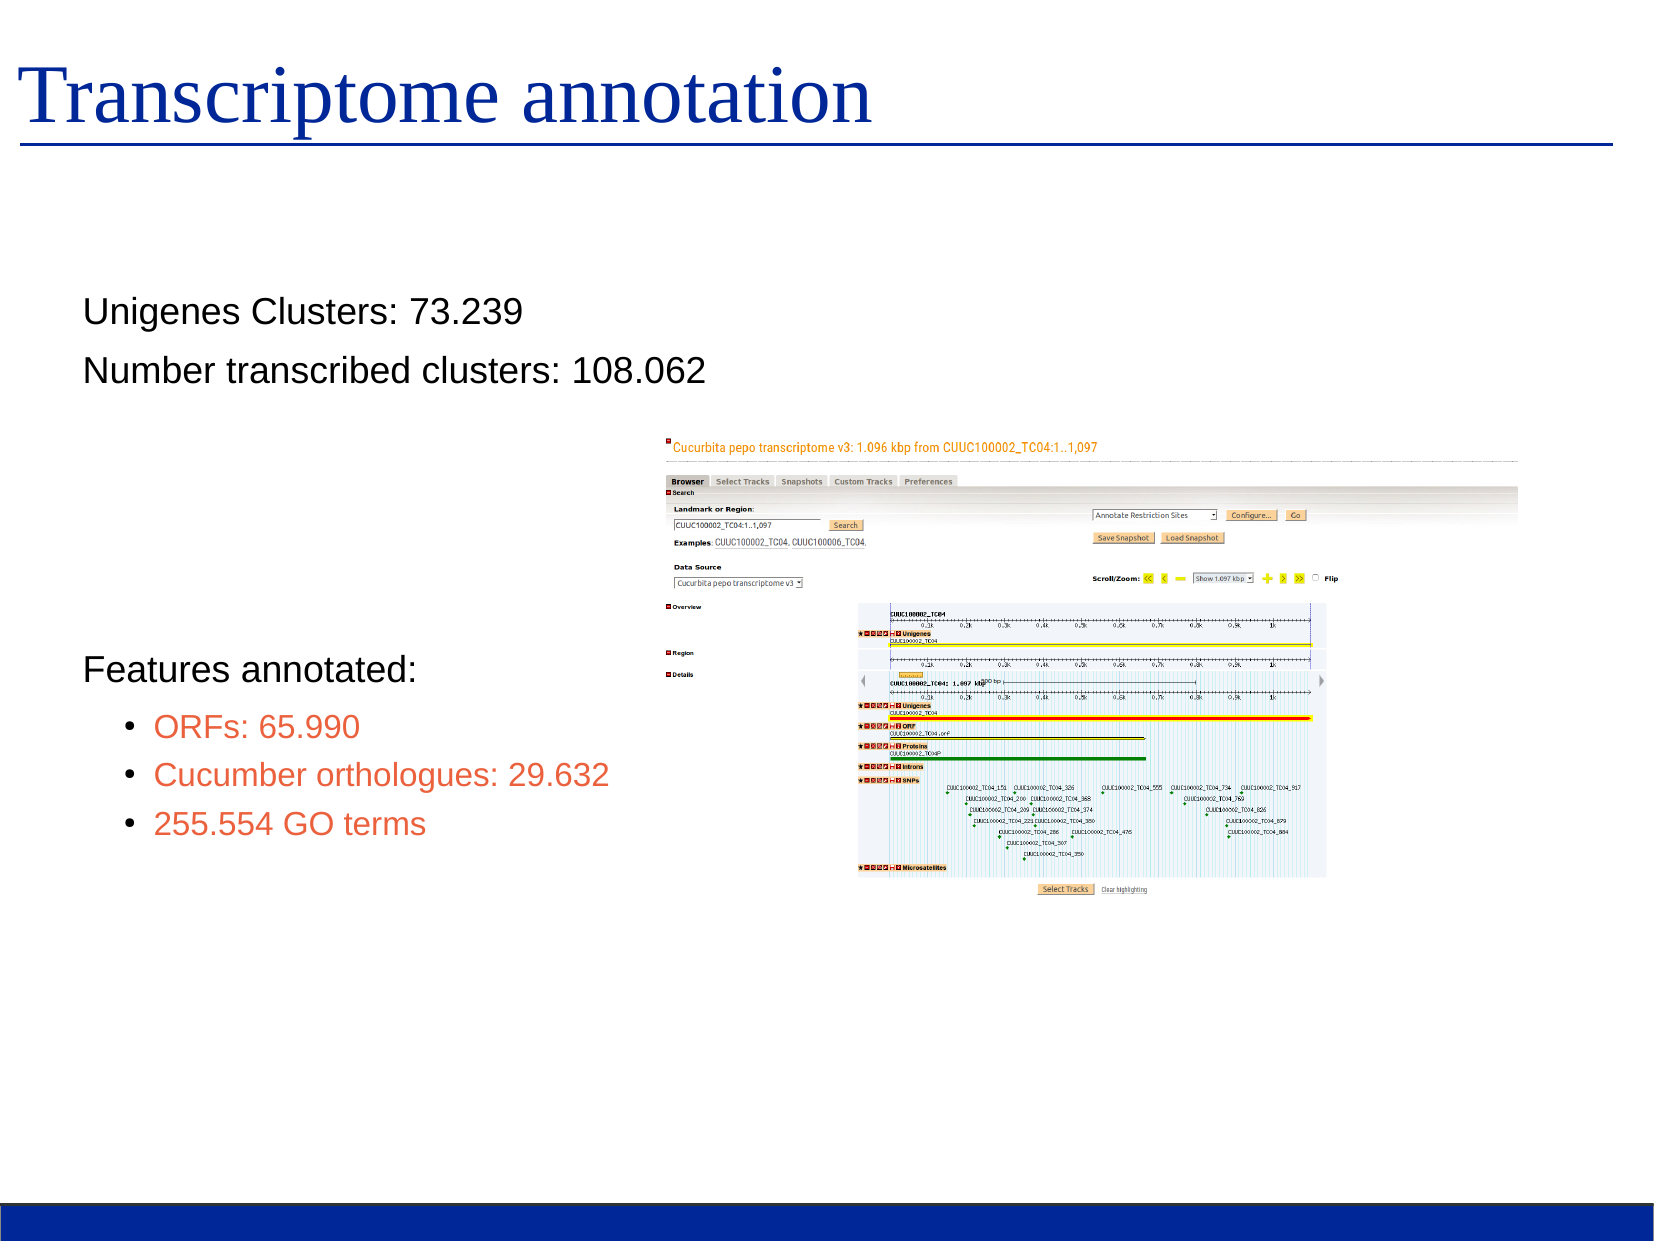

# Transcriptome annotation
Unigenes Clusters: 73.239
Number transcribed clusters: 108.062
Features annotated:
ORFs: 65.990
Cucumber orthologues: 29.632
255.554 GO terms